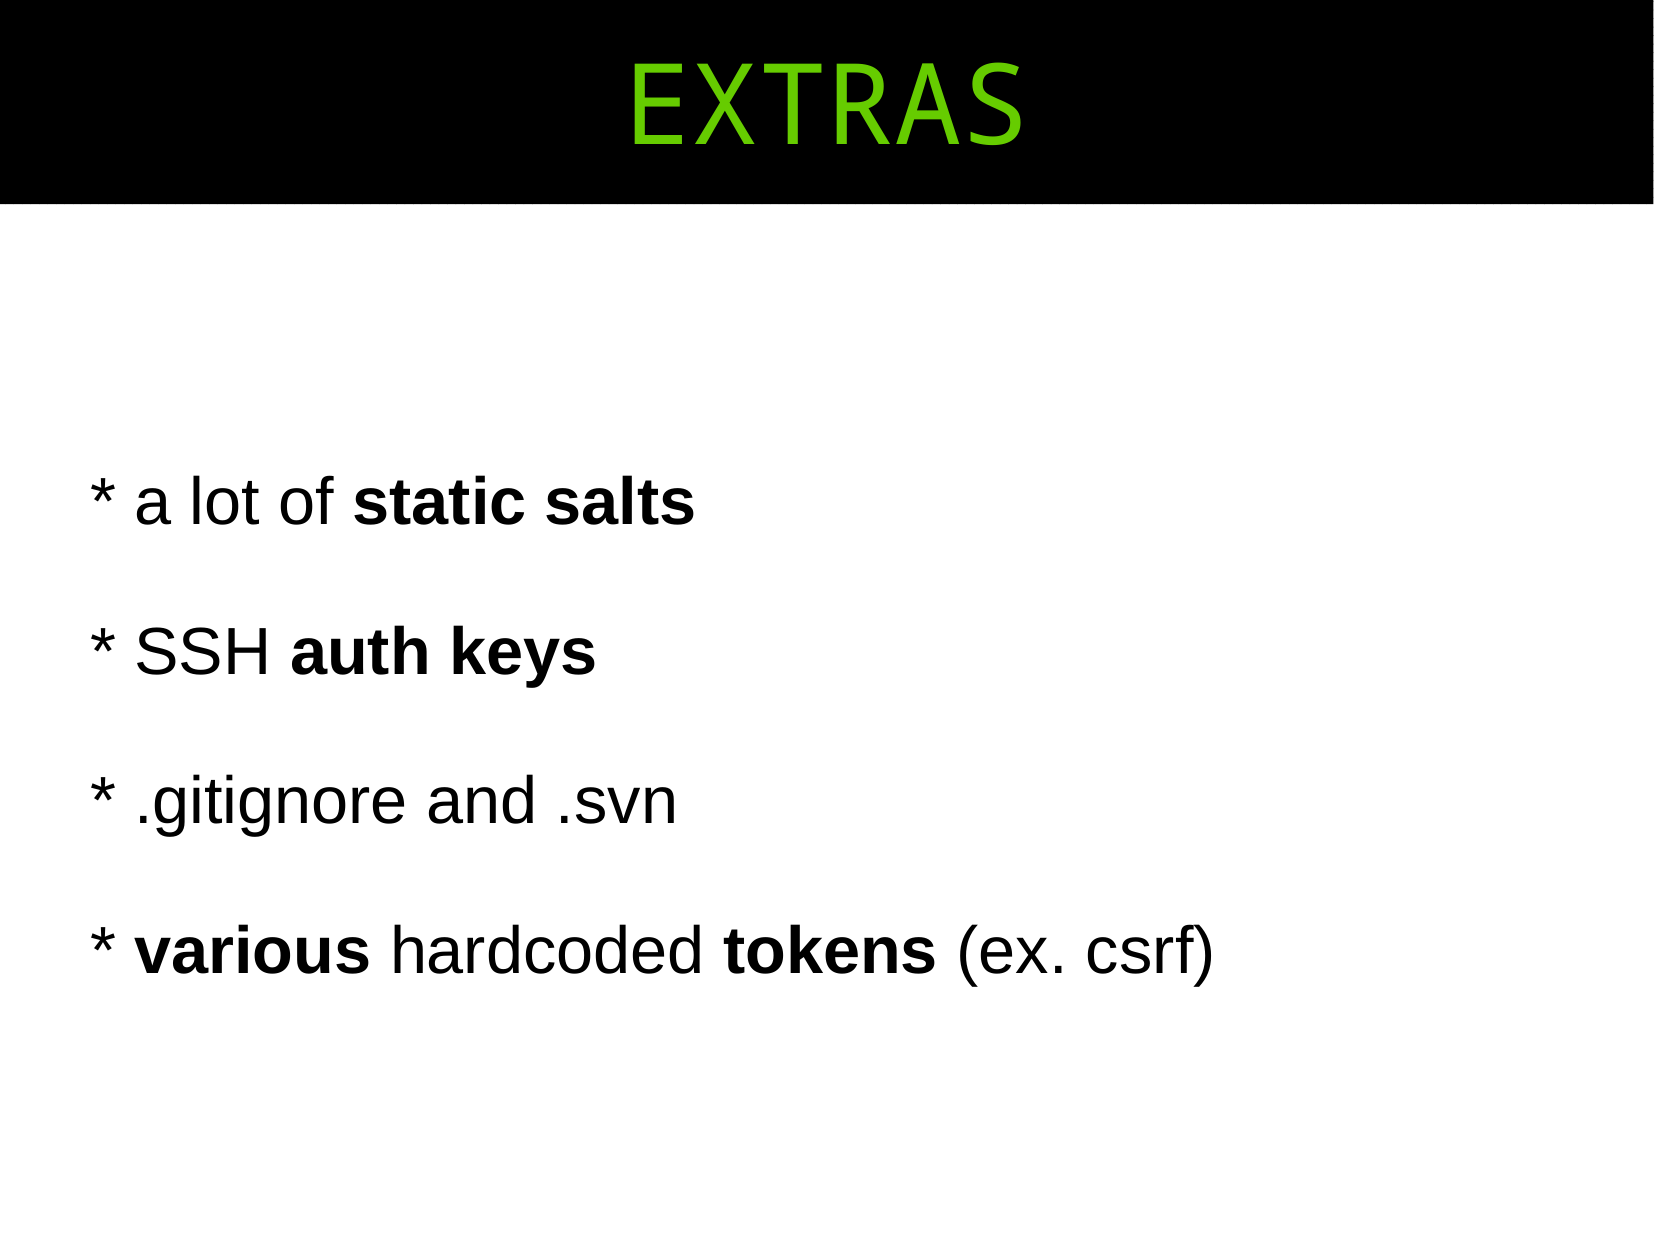

# EXTRAS
* a lot of static salts
* SSH auth keys
* .gitignore and .svn
* various hardcoded tokens (ex. csrf)